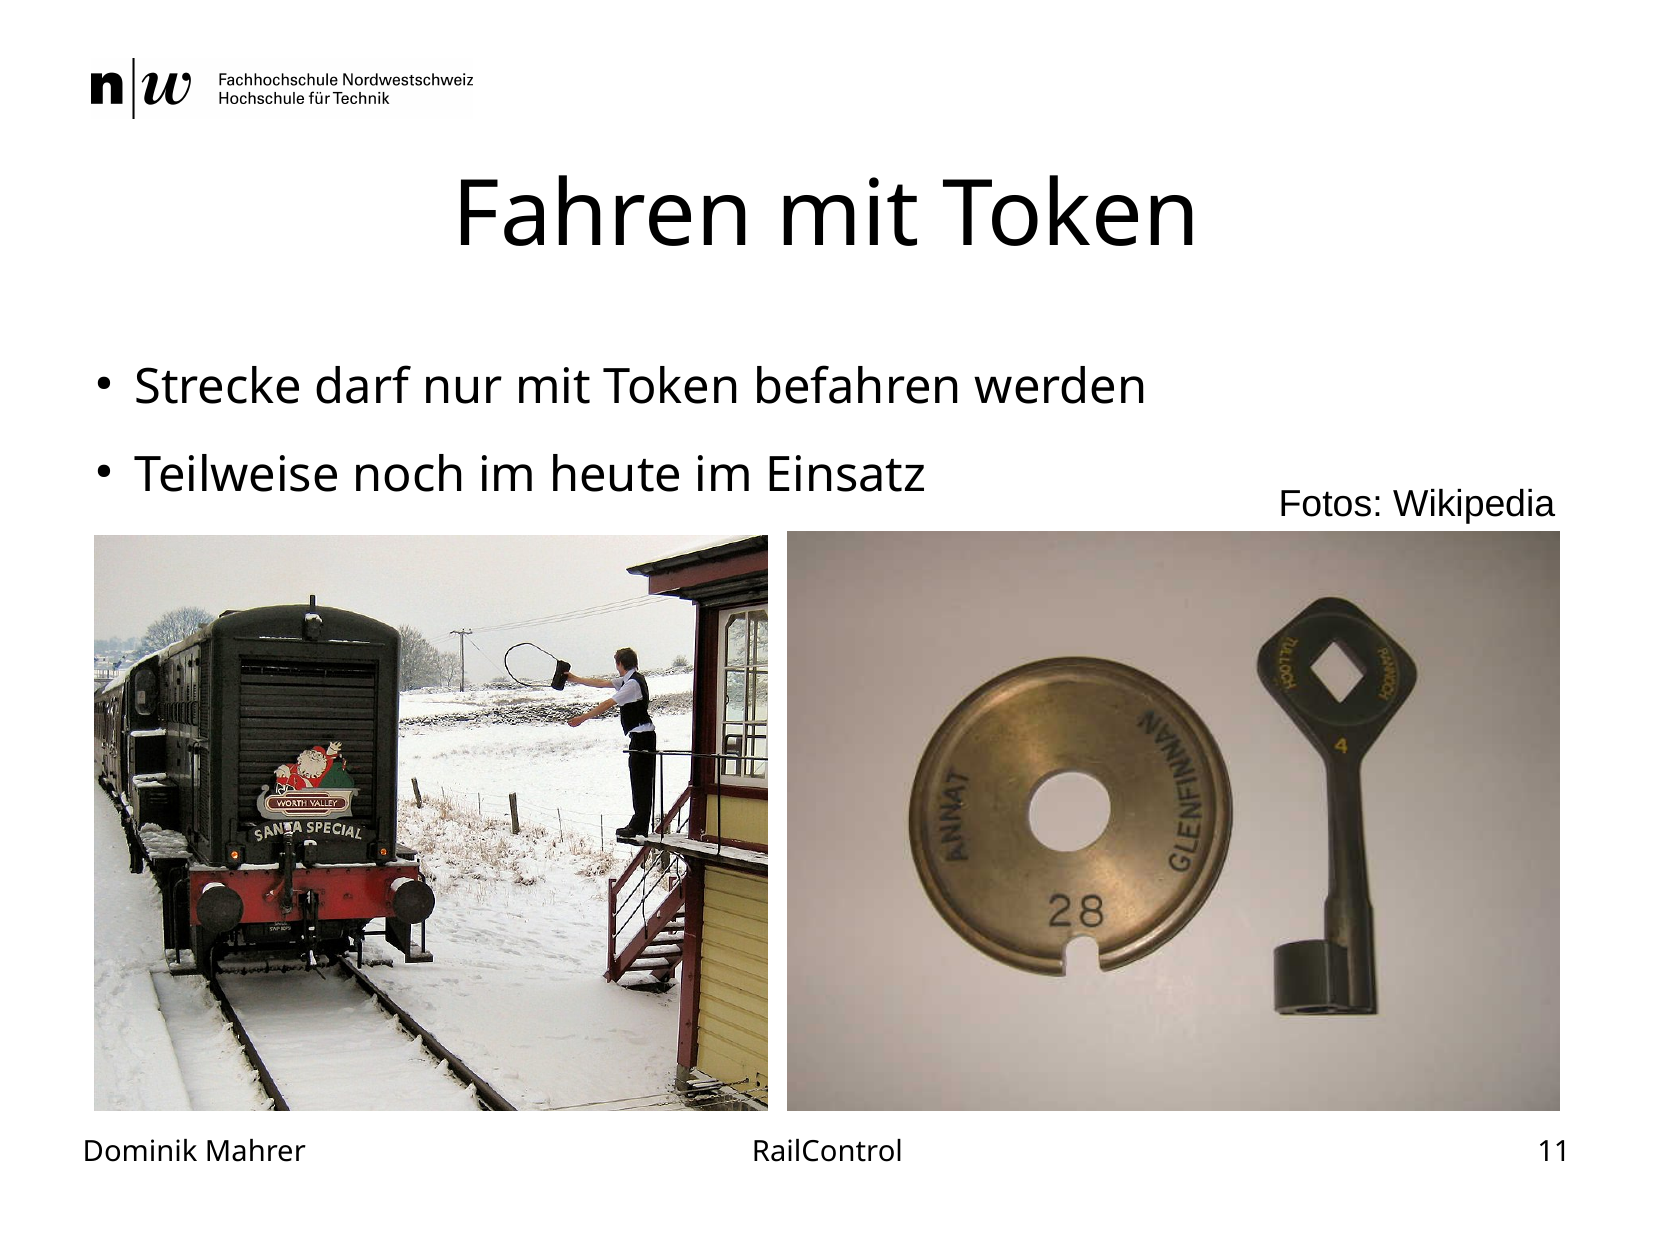

# Fahren mit Token
Strecke darf nur mit Token befahren werden
Teilweise noch im heute im Einsatz
Fotos: Wikipedia
Dominik Mahrer
RailControl
11